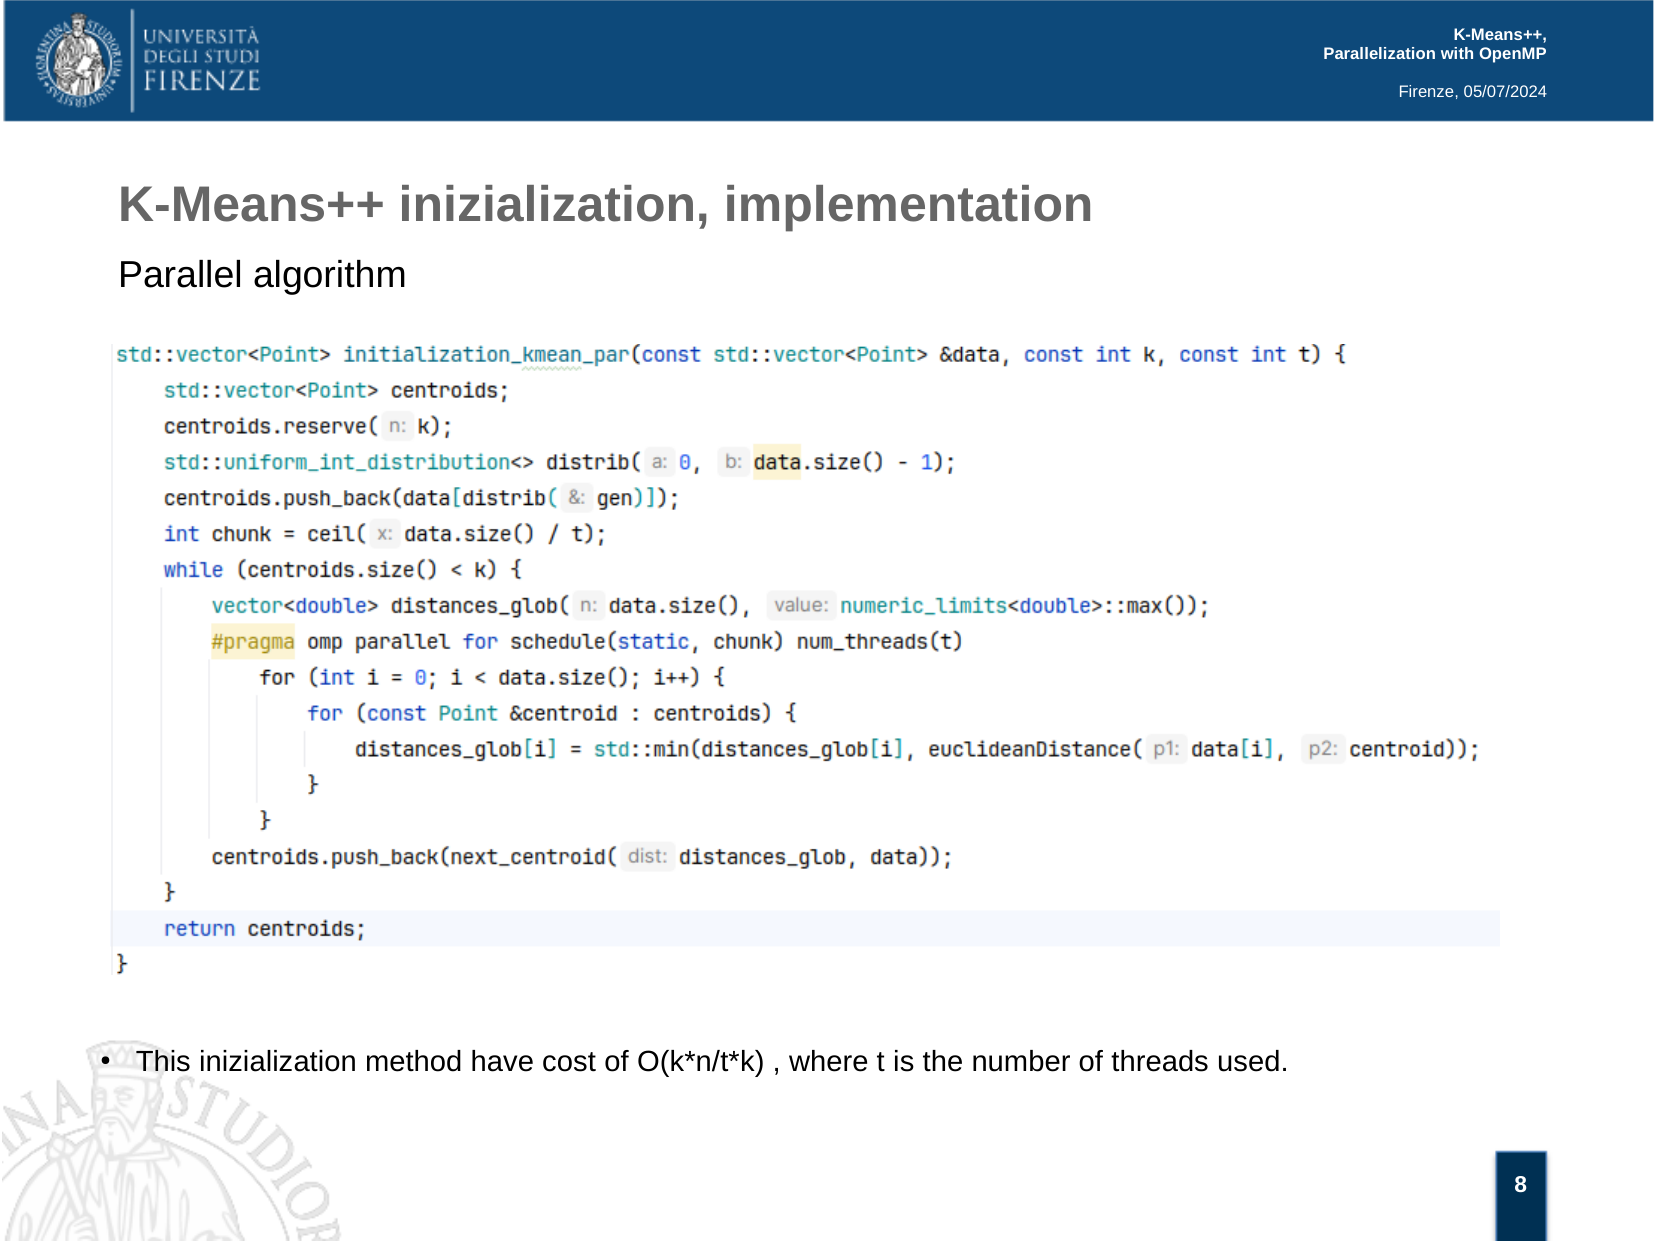

K-Means++,
Parallelization with OpenMP
Firenze, 05/07/2024
K-Means++ inizialization, implementation
Parallel algorithm
This inizialization method have cost of O(k*n/t*k) , where t is the number of threads used.
8